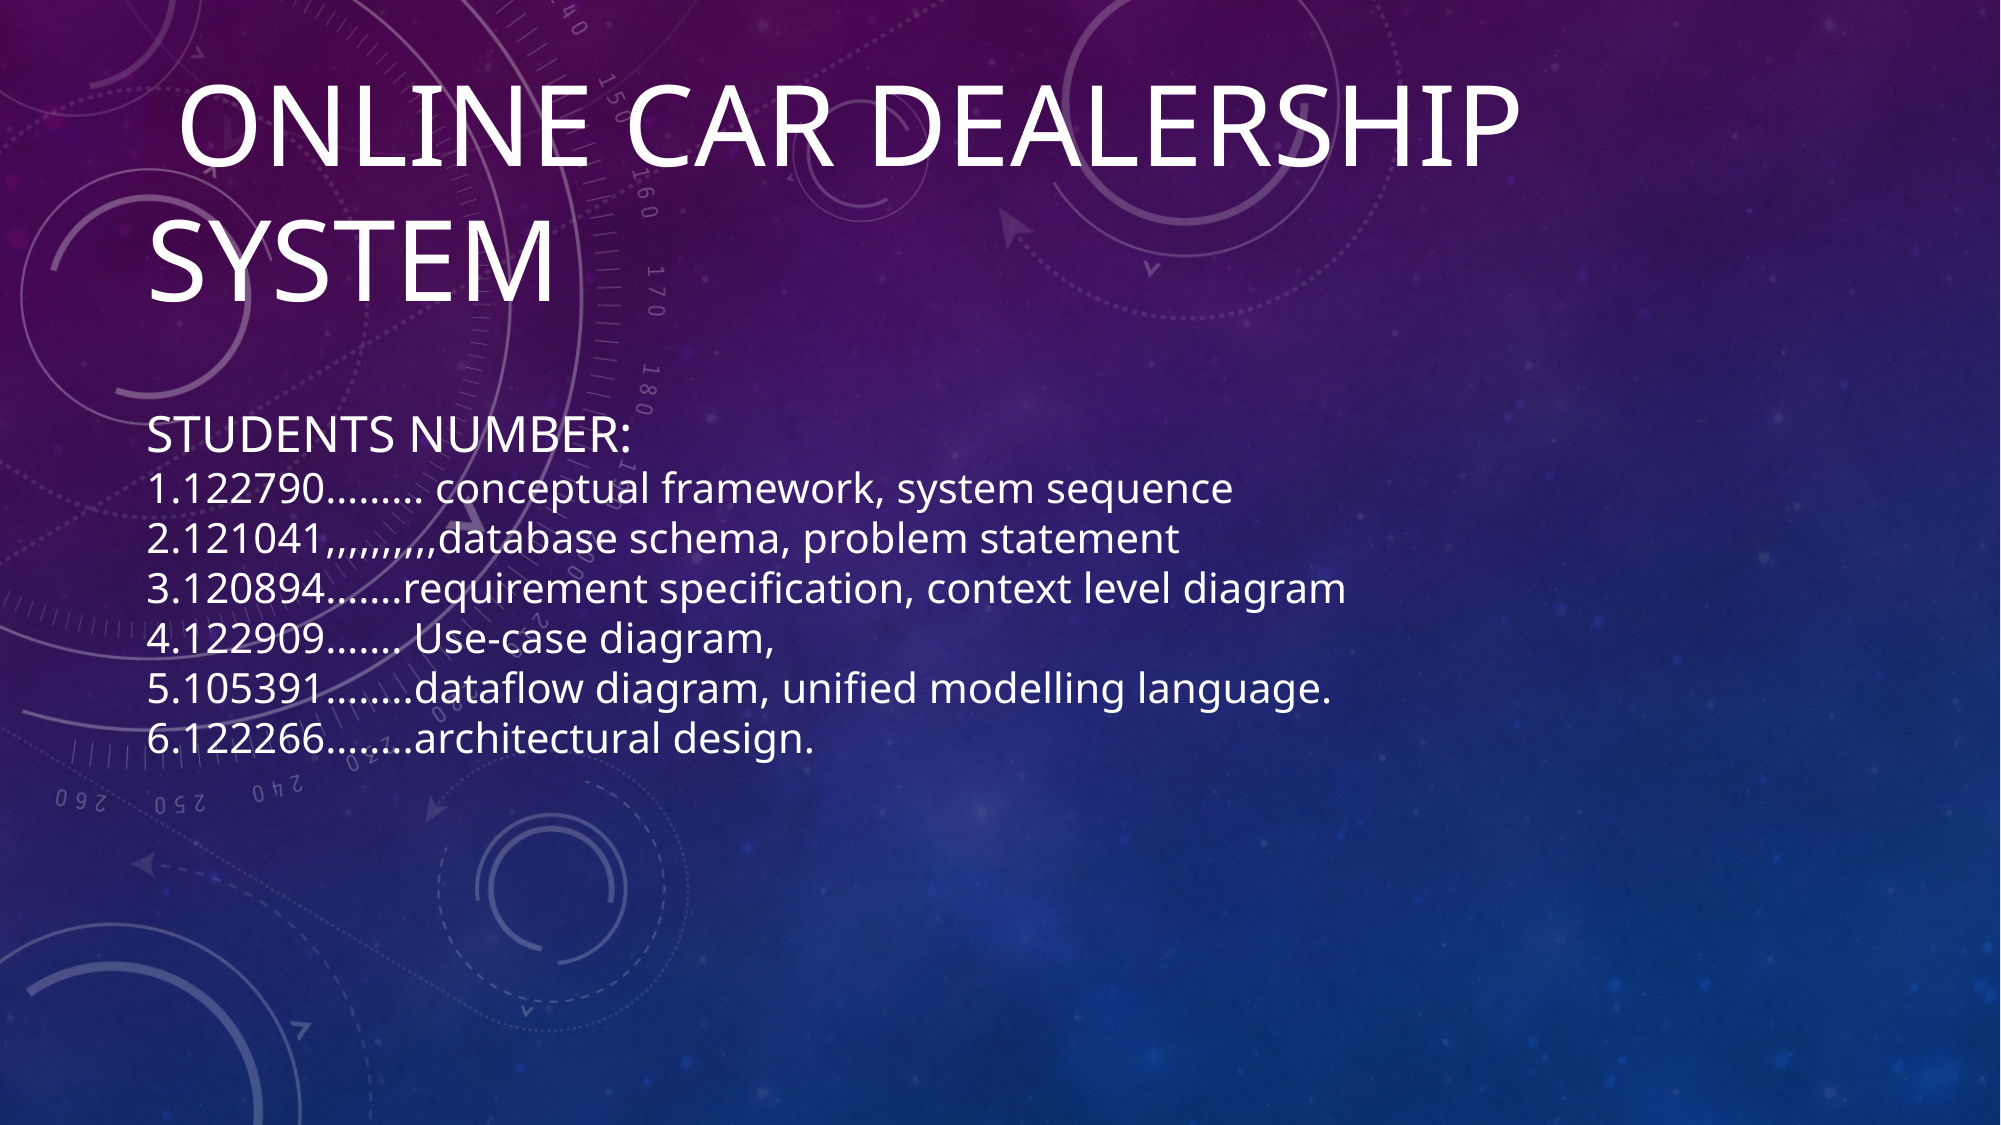

ONLINE CAR DEALERSHIP SYSTEM
STUDENTS NUMBER:
1.122790……… conceptual framework, system sequence
2.121041,,,,,,,,,,database schema, problem statement
3.120894…….requirement specification, context level diagram
4.122909……. Use-case diagram,
5.105391……..dataflow diagram, unified modelling language.
6.122266……..architectural design.